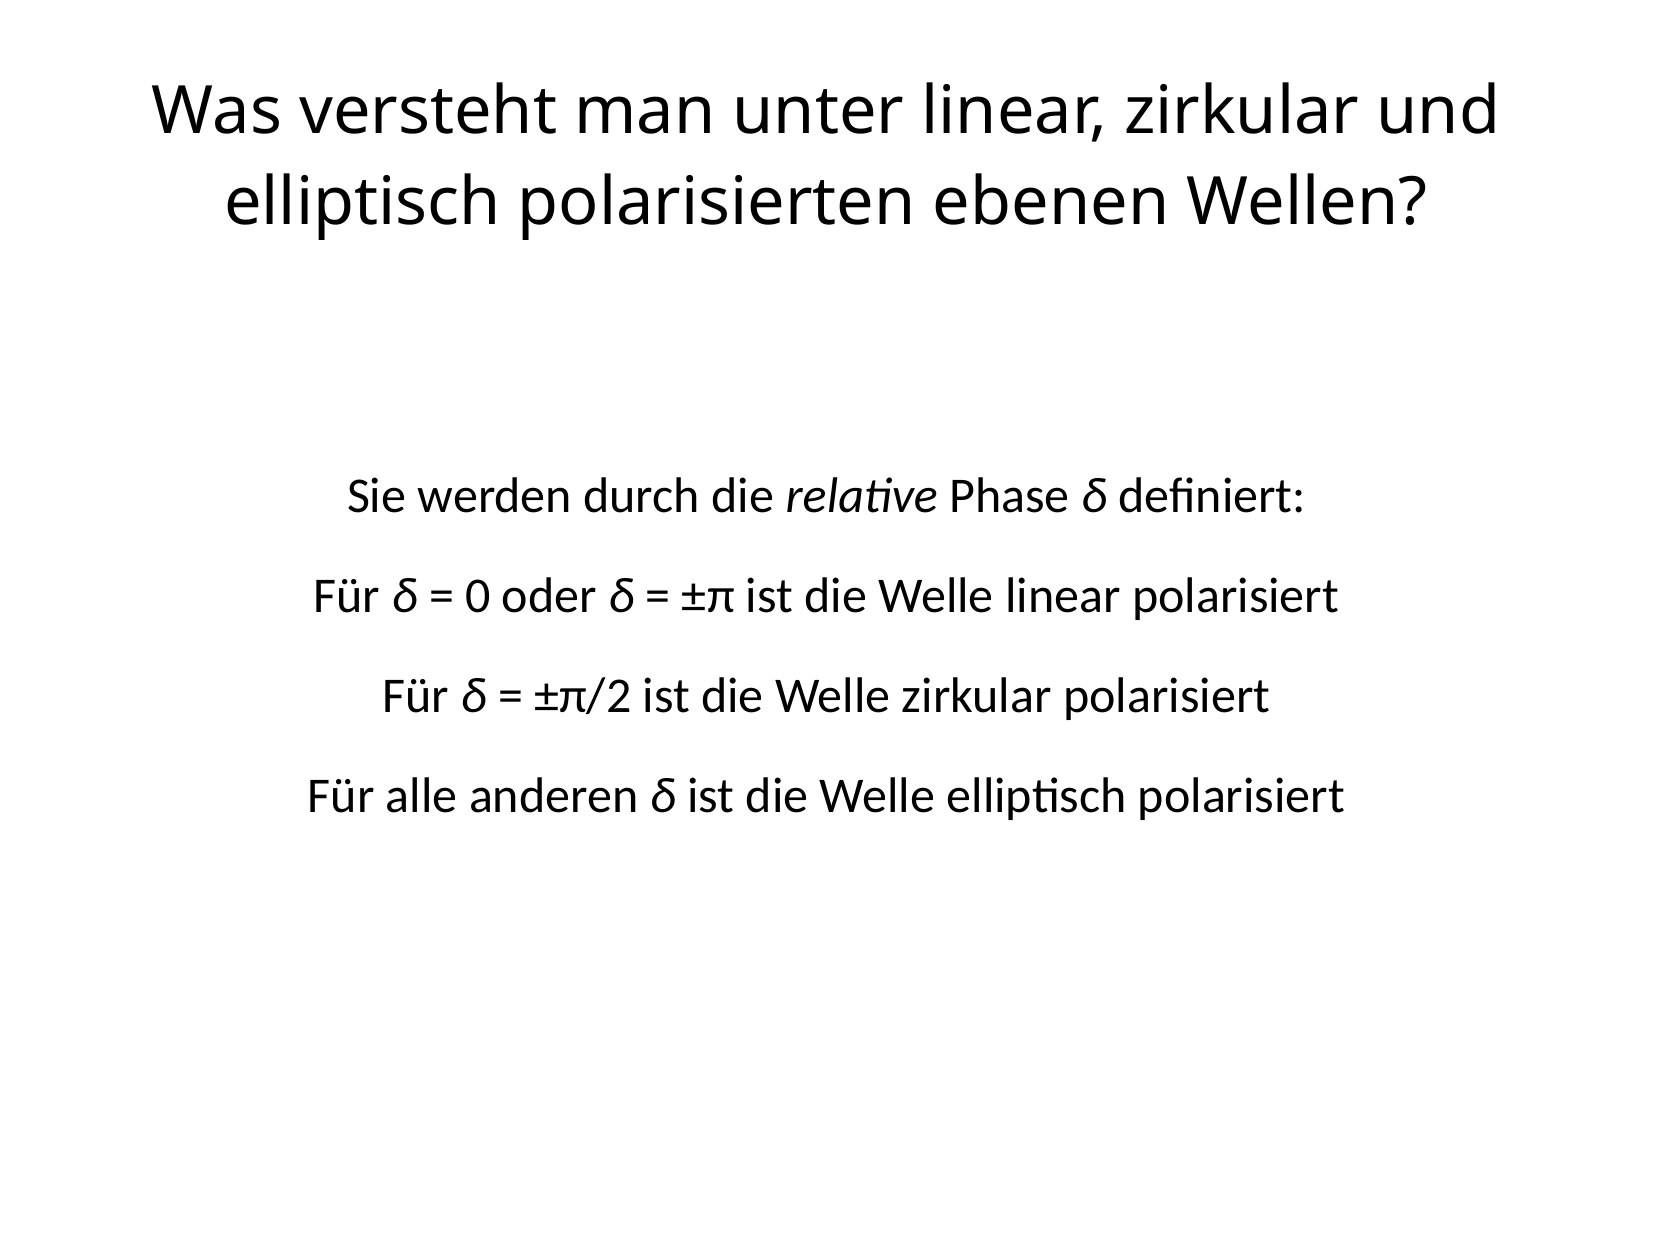

# Was versteht man unter linear, zirkular und elliptisch polarisierten ebenen Wellen?
Sie werden durch die relative Phase δ definiert:
Für δ = 0 oder δ = ±π ist die Welle linear polarisiert
Für δ = ±π/2 ist die Welle zirkular polarisiert
Für alle anderen δ ist die Welle elliptisch polarisiert